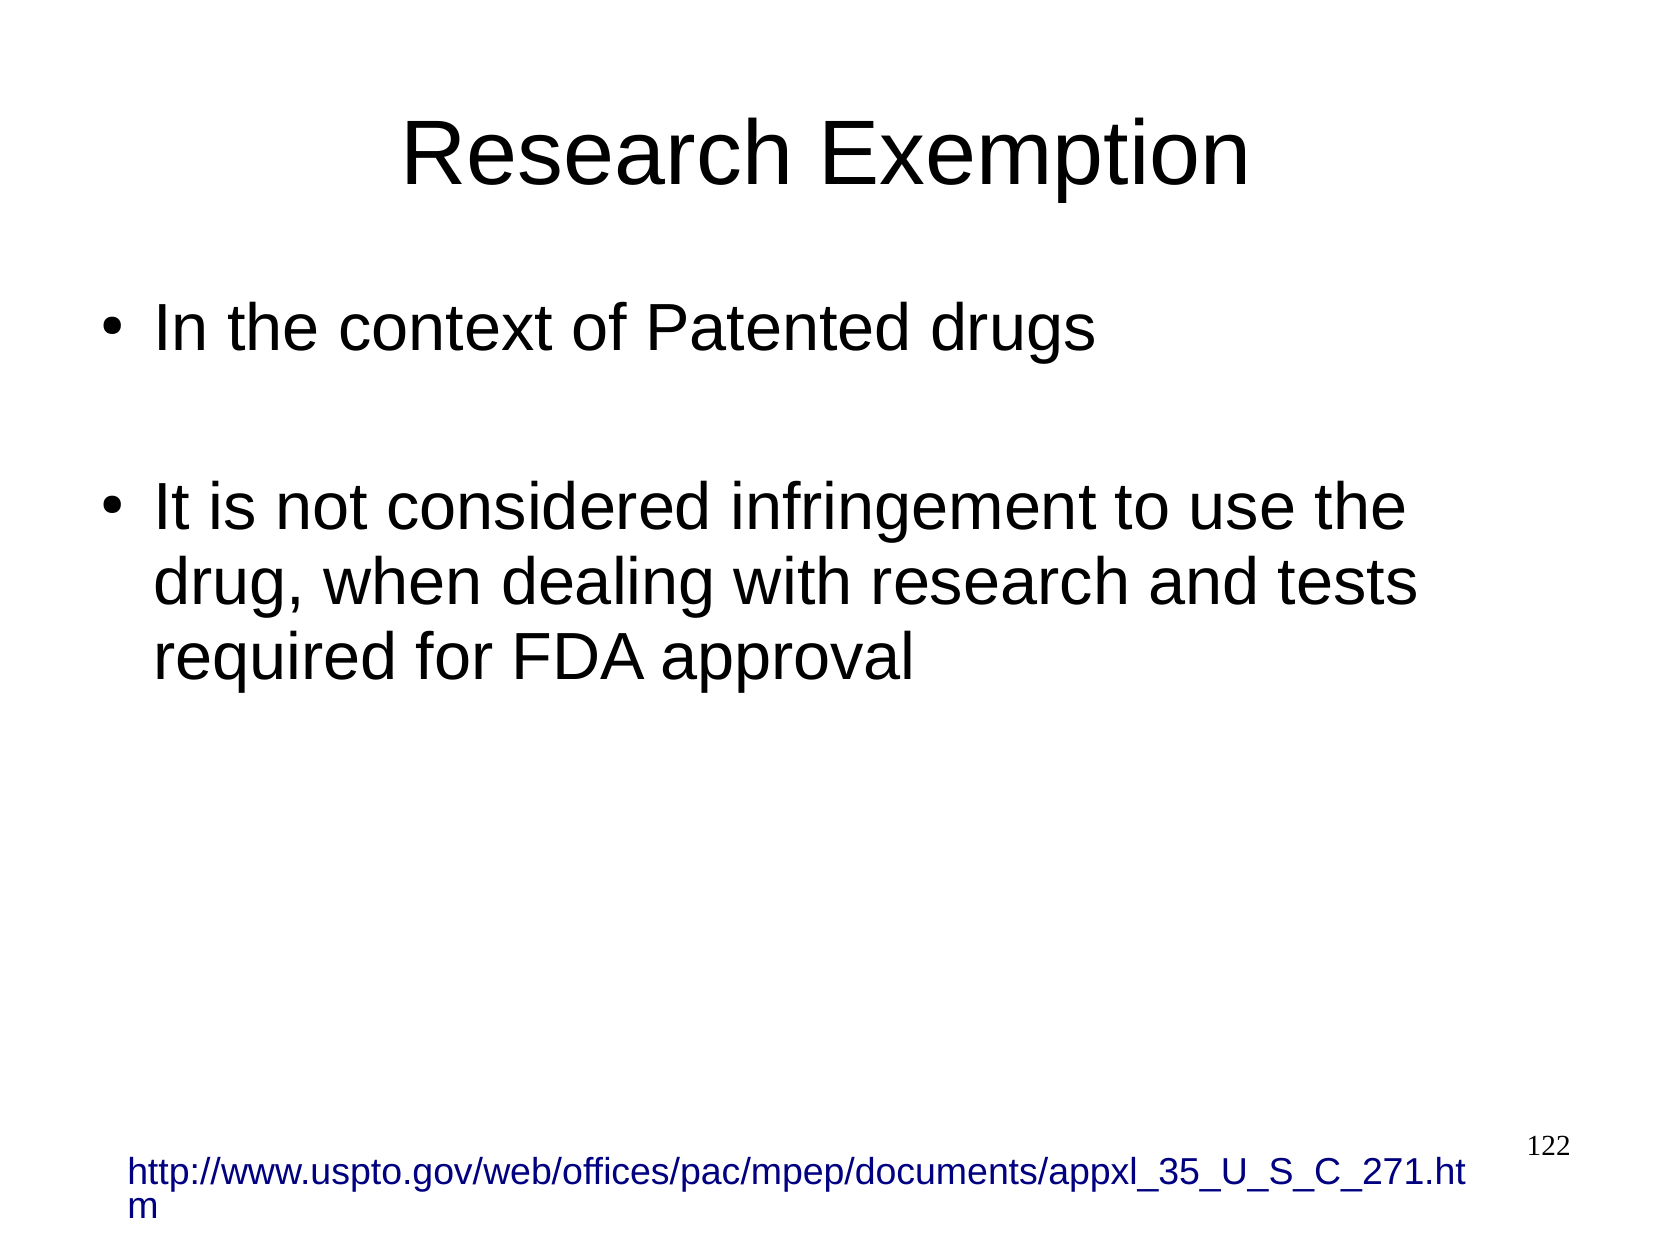

# Research Exemption
In the context of Patented drugs
It is not considered infringement to use the drug, when dealing with research and tests required for FDA approval
122
http://www.uspto.gov/web/offices/pac/mpep/documents/appxl_35_U_S_C_271.htm